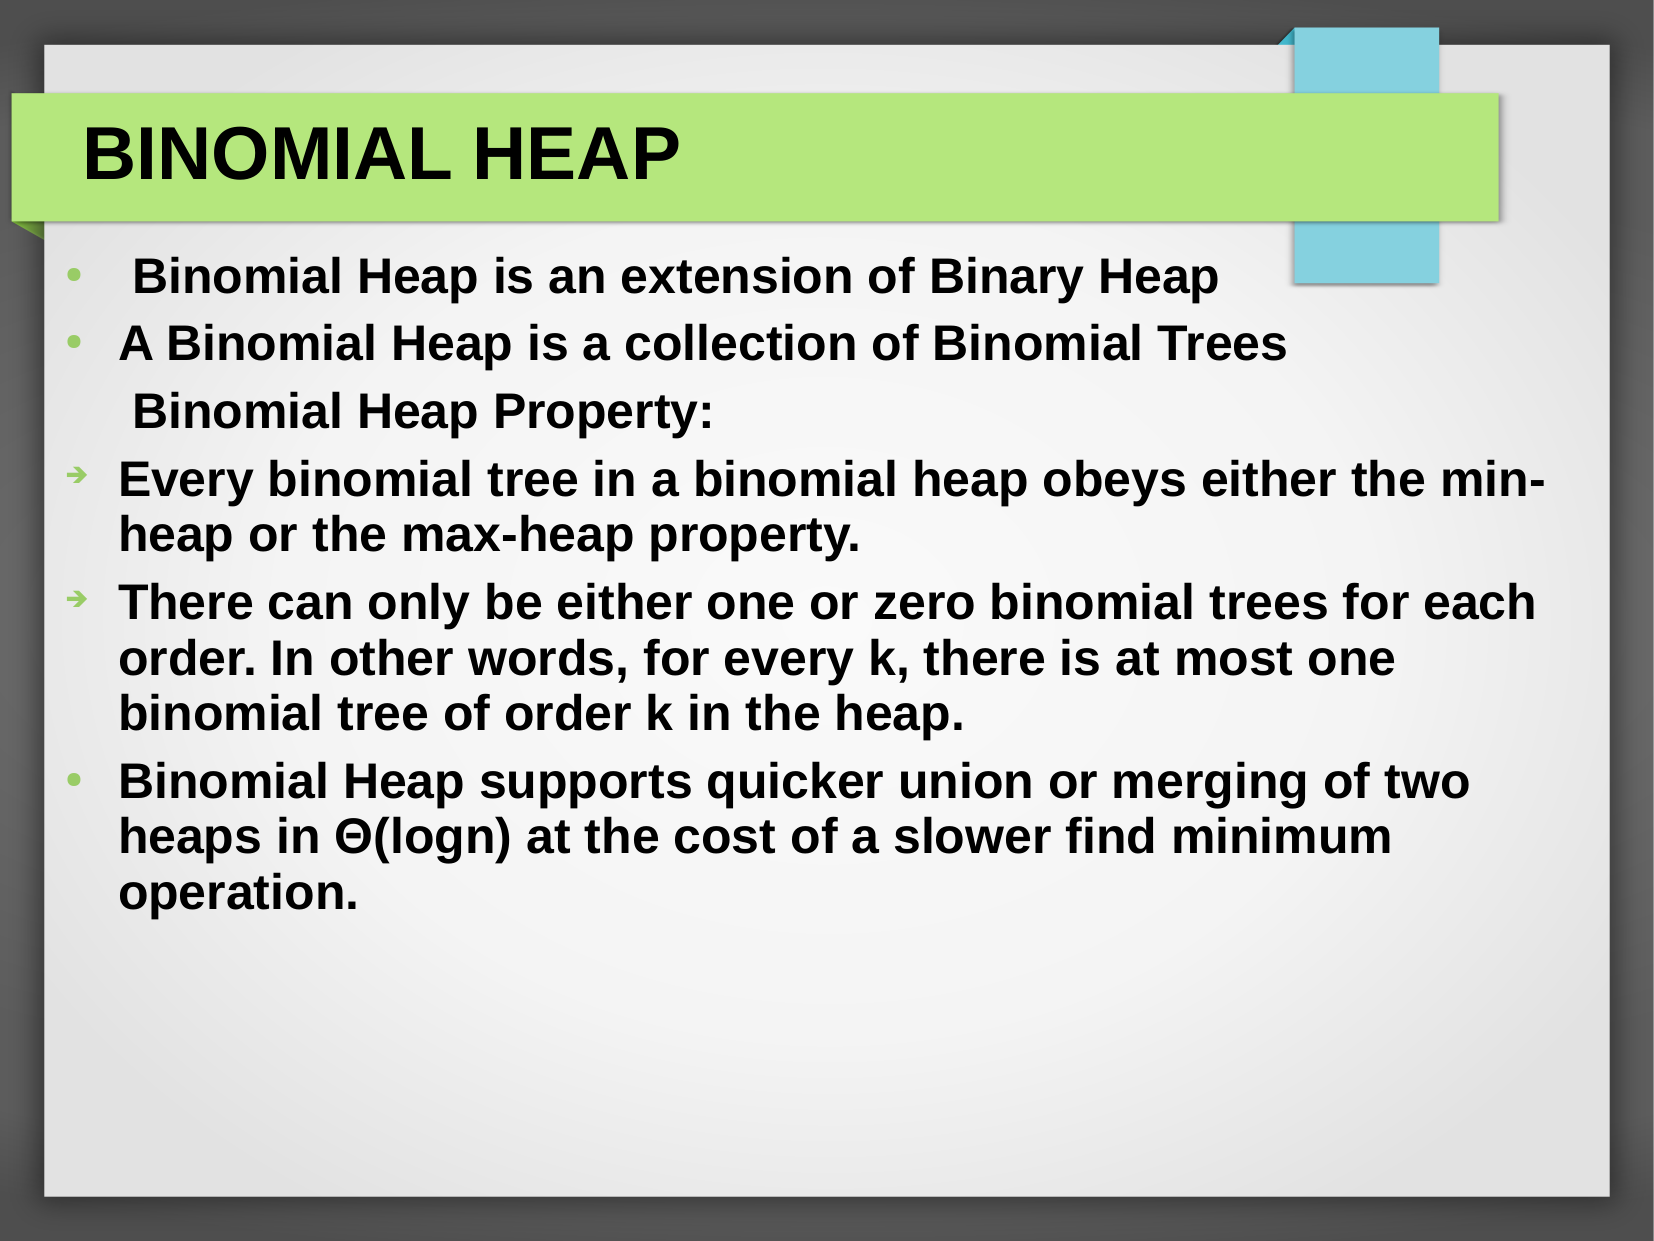

# BINOMIAL HEAP
 Binomial Heap is an extension of Binary Heap
A Binomial Heap is a collection of Binomial Trees
 Binomial Heap Property:
Every binomial tree in a binomial heap obeys either the min-heap or the max-heap property.
There can only be either one or zero binomial trees for each order. In other words, for every k, there is at most one binomial tree of order k in the heap.
Binomial Heap supports quicker union or merging of two heaps in Θ(logn) at the cost of a slower find minimum operation.